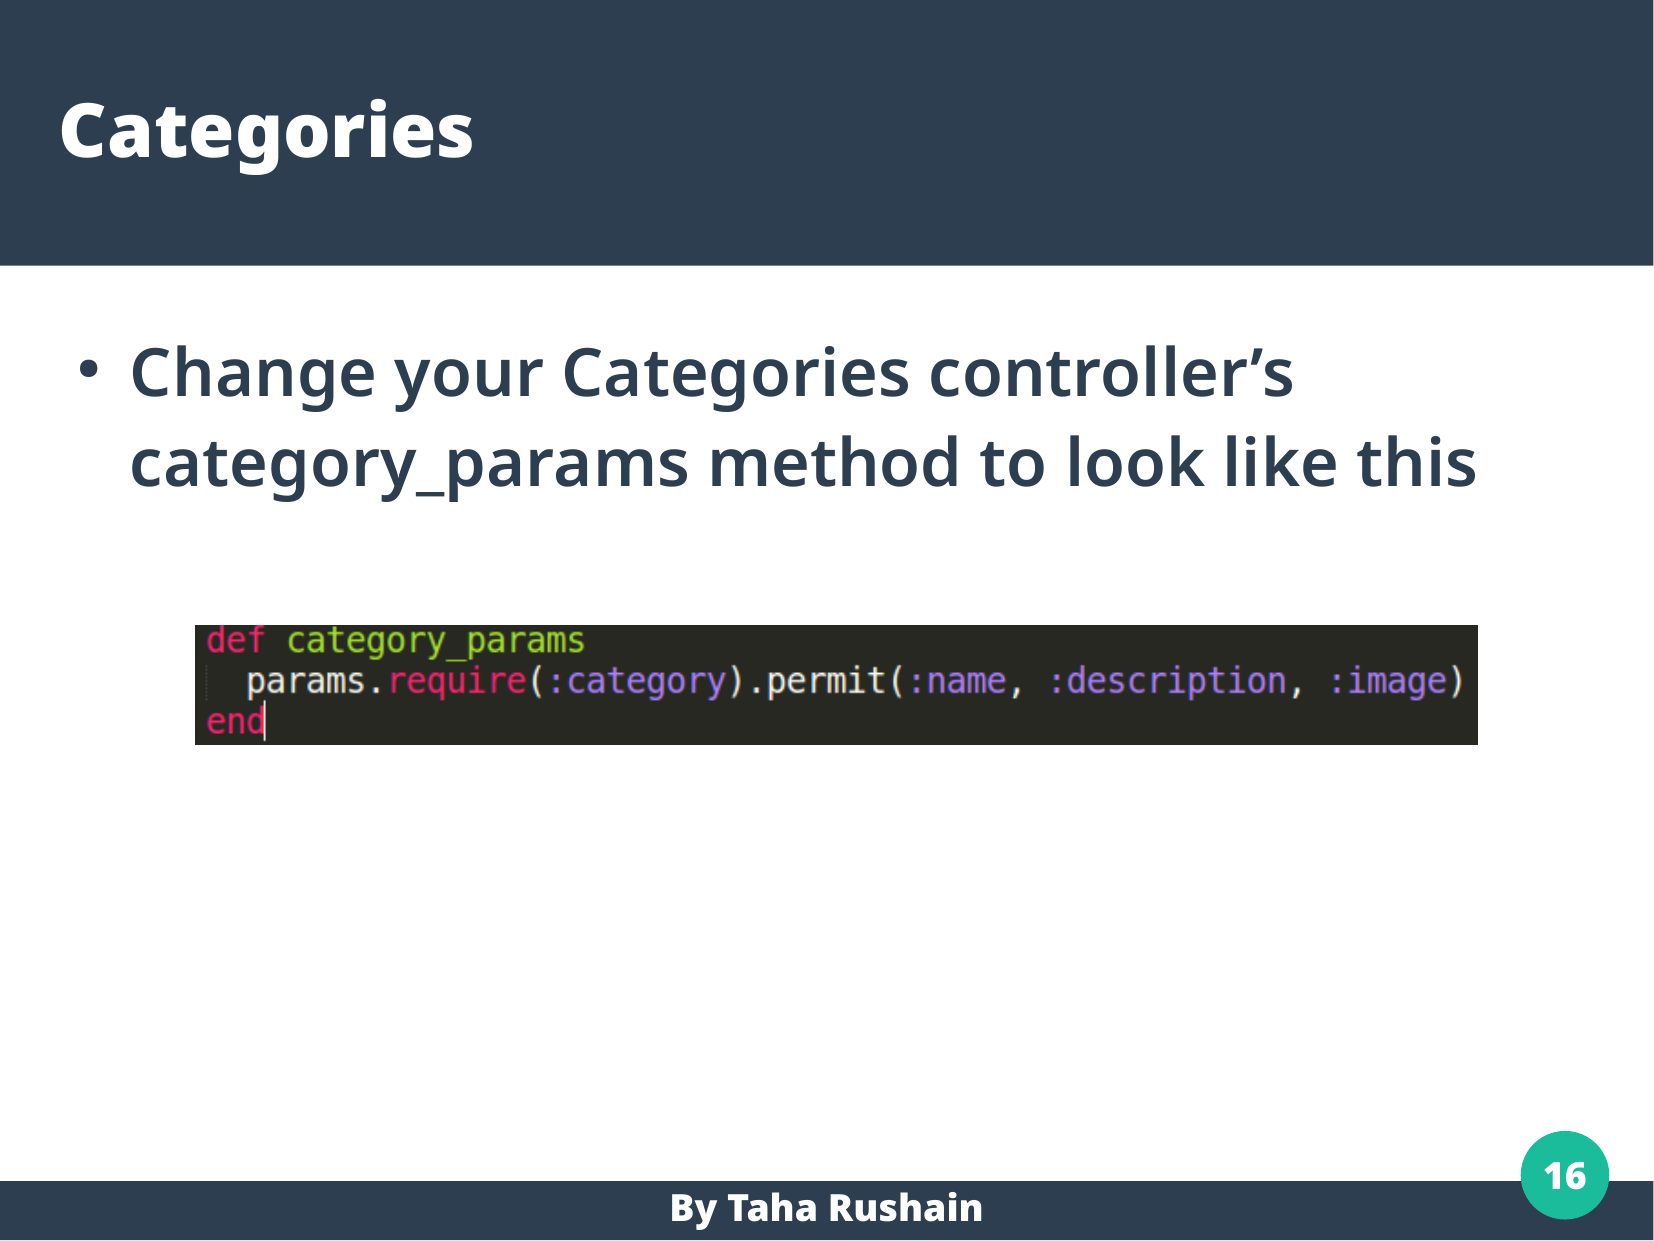

# Categories
Change your Categories controller’s category_params method to look like this
16
By Taha Rushain